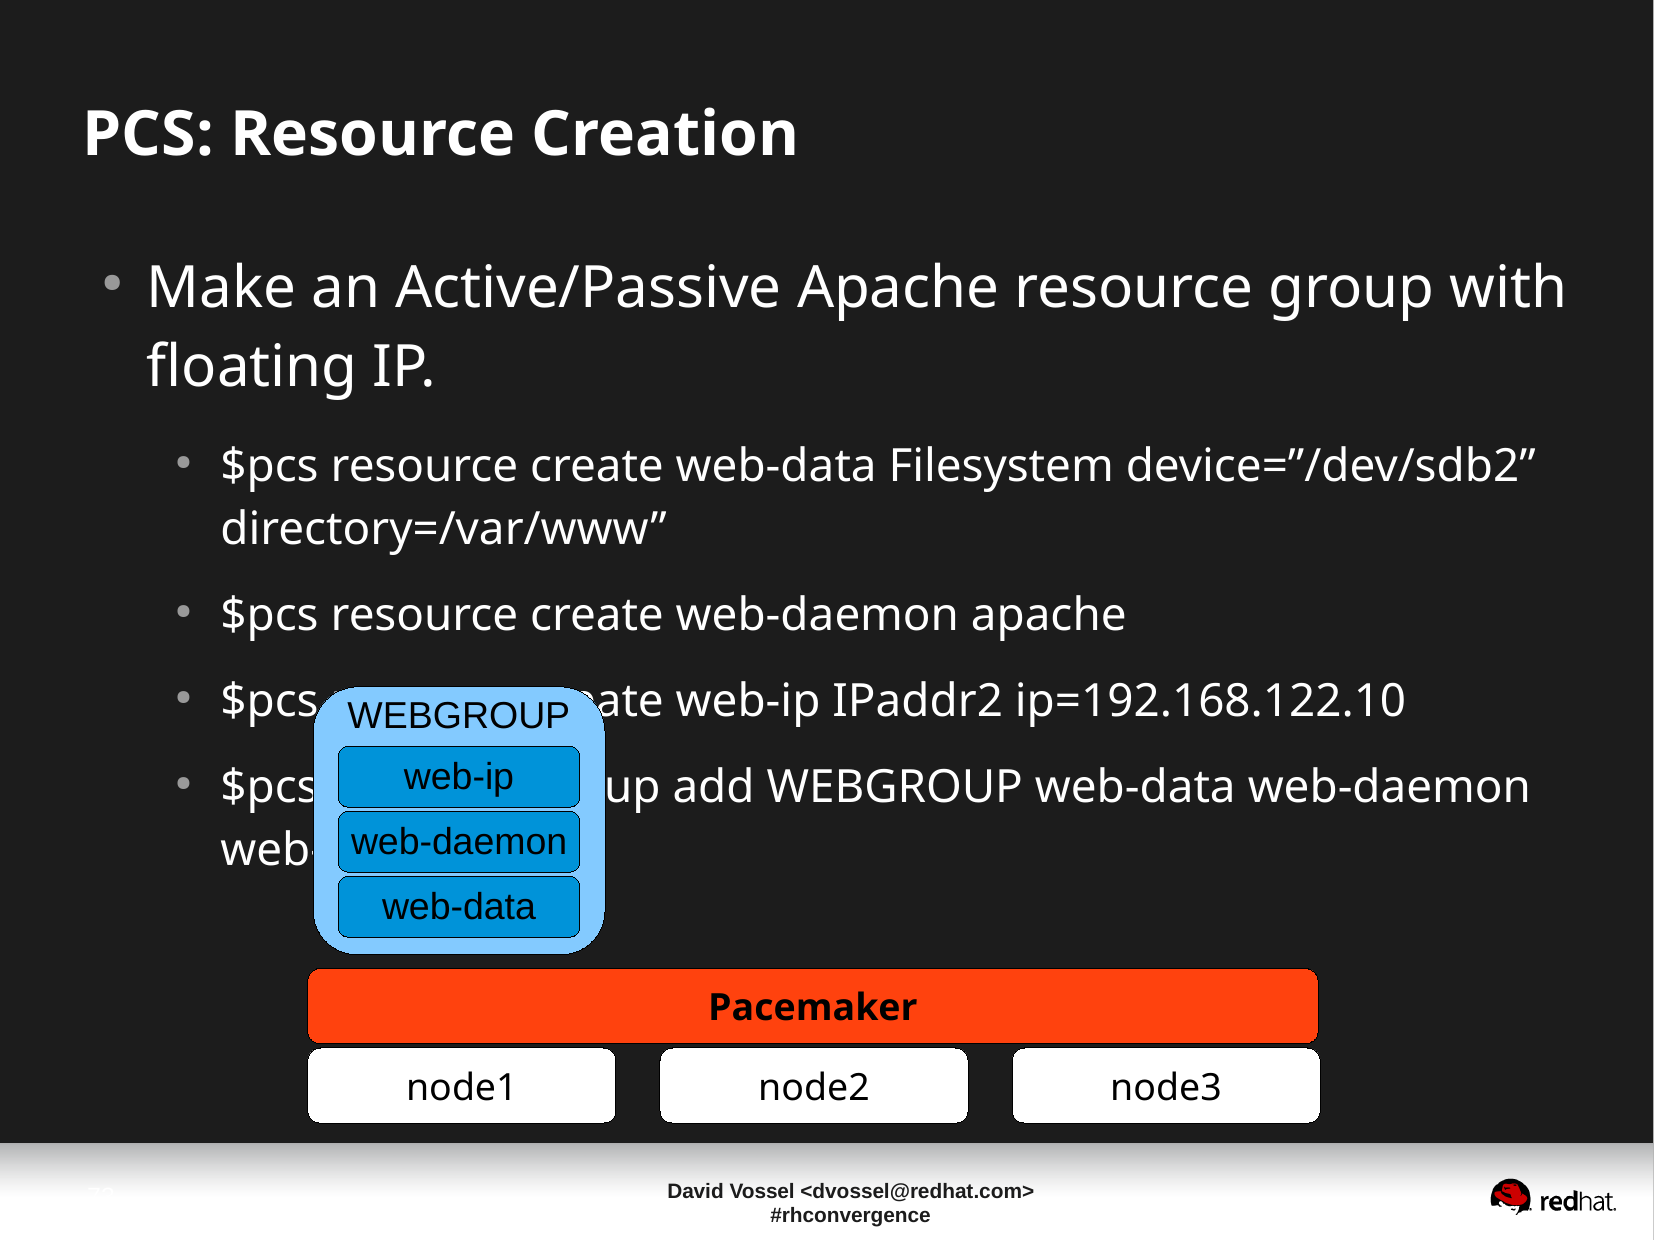

# PCS: Resource Creation
Make an Active/Passive Apache resource group with floating IP.
$pcs resource create web-data Filesystem device=”/dev/sdb2” directory=/var/www”
$pcs resource create web-daemon apache
$pcs resource create web-ip IPaddr2 ip=192.168.122.10
$pcs resource group add WEBGROUP web-data web-daemon web-ip
WEBGROUP
web-ip
web-daemon
web-data
Pacemaker
node1
node2
node3